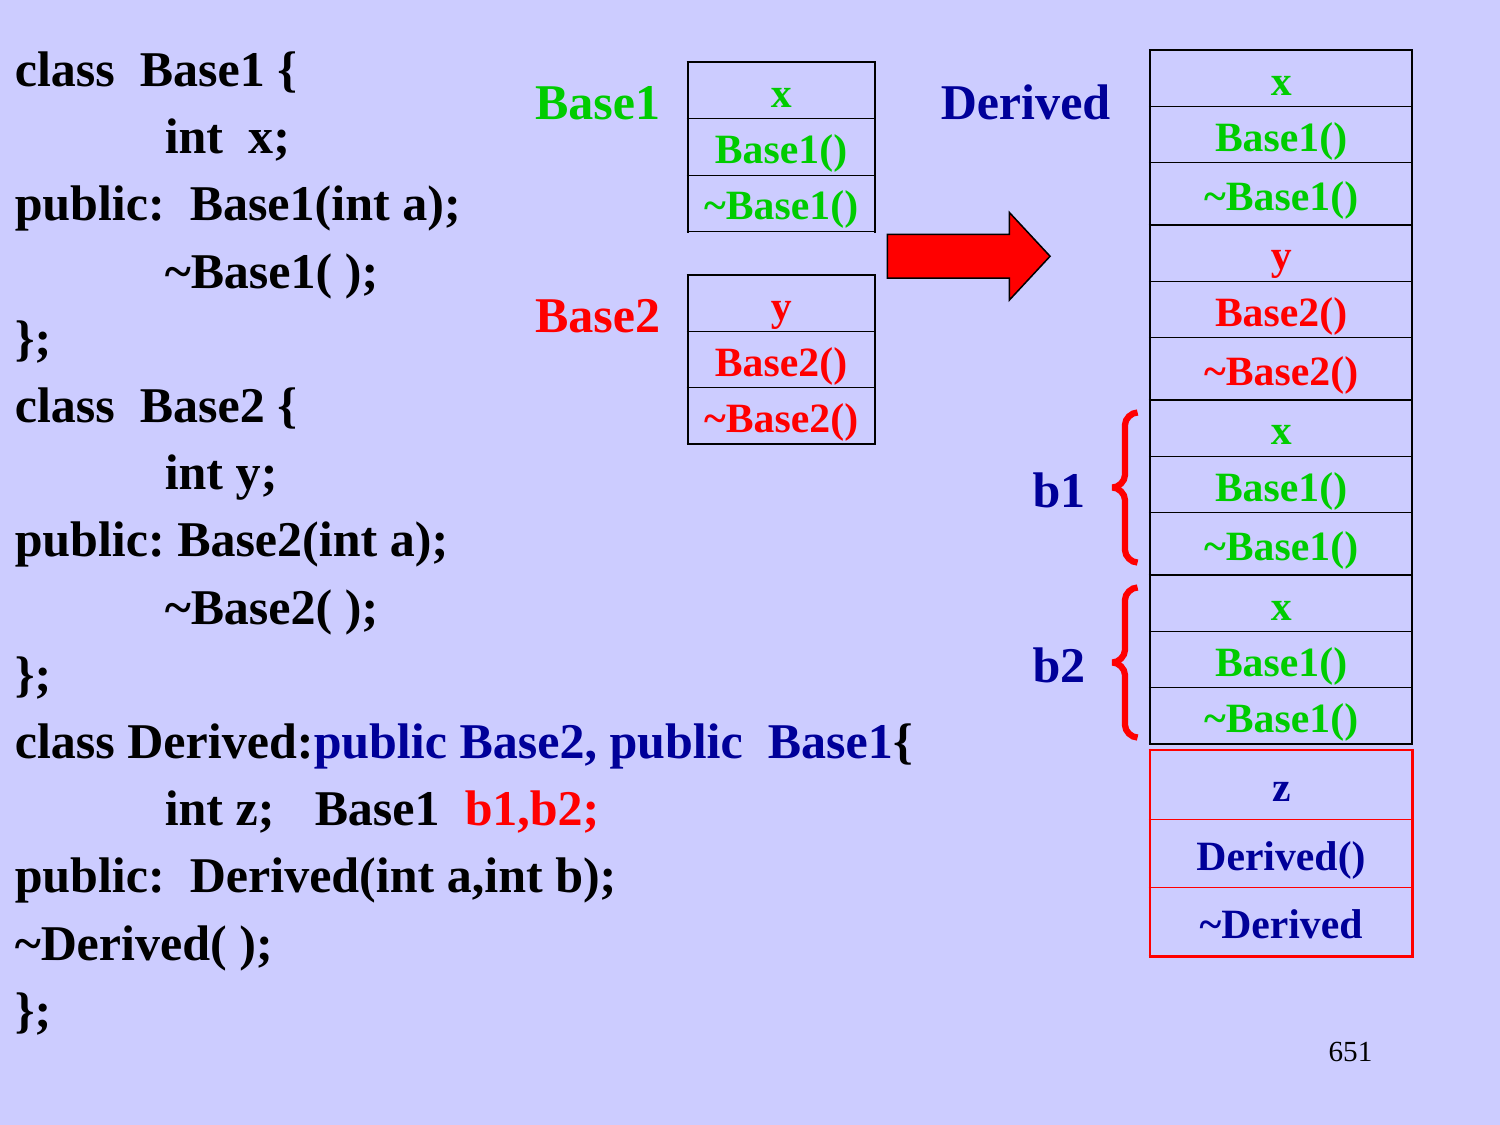

class Base1 {
	int x;
public: Base1(int a);
	~Base1( );
};
class Base2 {
	int y;
public: Base2(int a);
	~Base2( );
};
class Derived:public Base2, public Base1{
	int z; 	Base1 b1,b2;
public: Derived(int a,int b);
~Derived( );
};
Base1
Derived
| x |
| --- |
| Base1() |
| ~Base1() |
| x |
| --- |
| Base1() |
| ~Base1() |
| y |
| --- |
| Base2() |
| ~Base2() |
Base2
| y |
| --- |
| Base2() |
| ~Base2() |
| x |
| --- |
| Base1() |
| ~Base1() |
b1
| x |
| --- |
| Base1() |
| ~Base1() |
b2
| z |
| --- |
| Derived() |
| ~Derived |